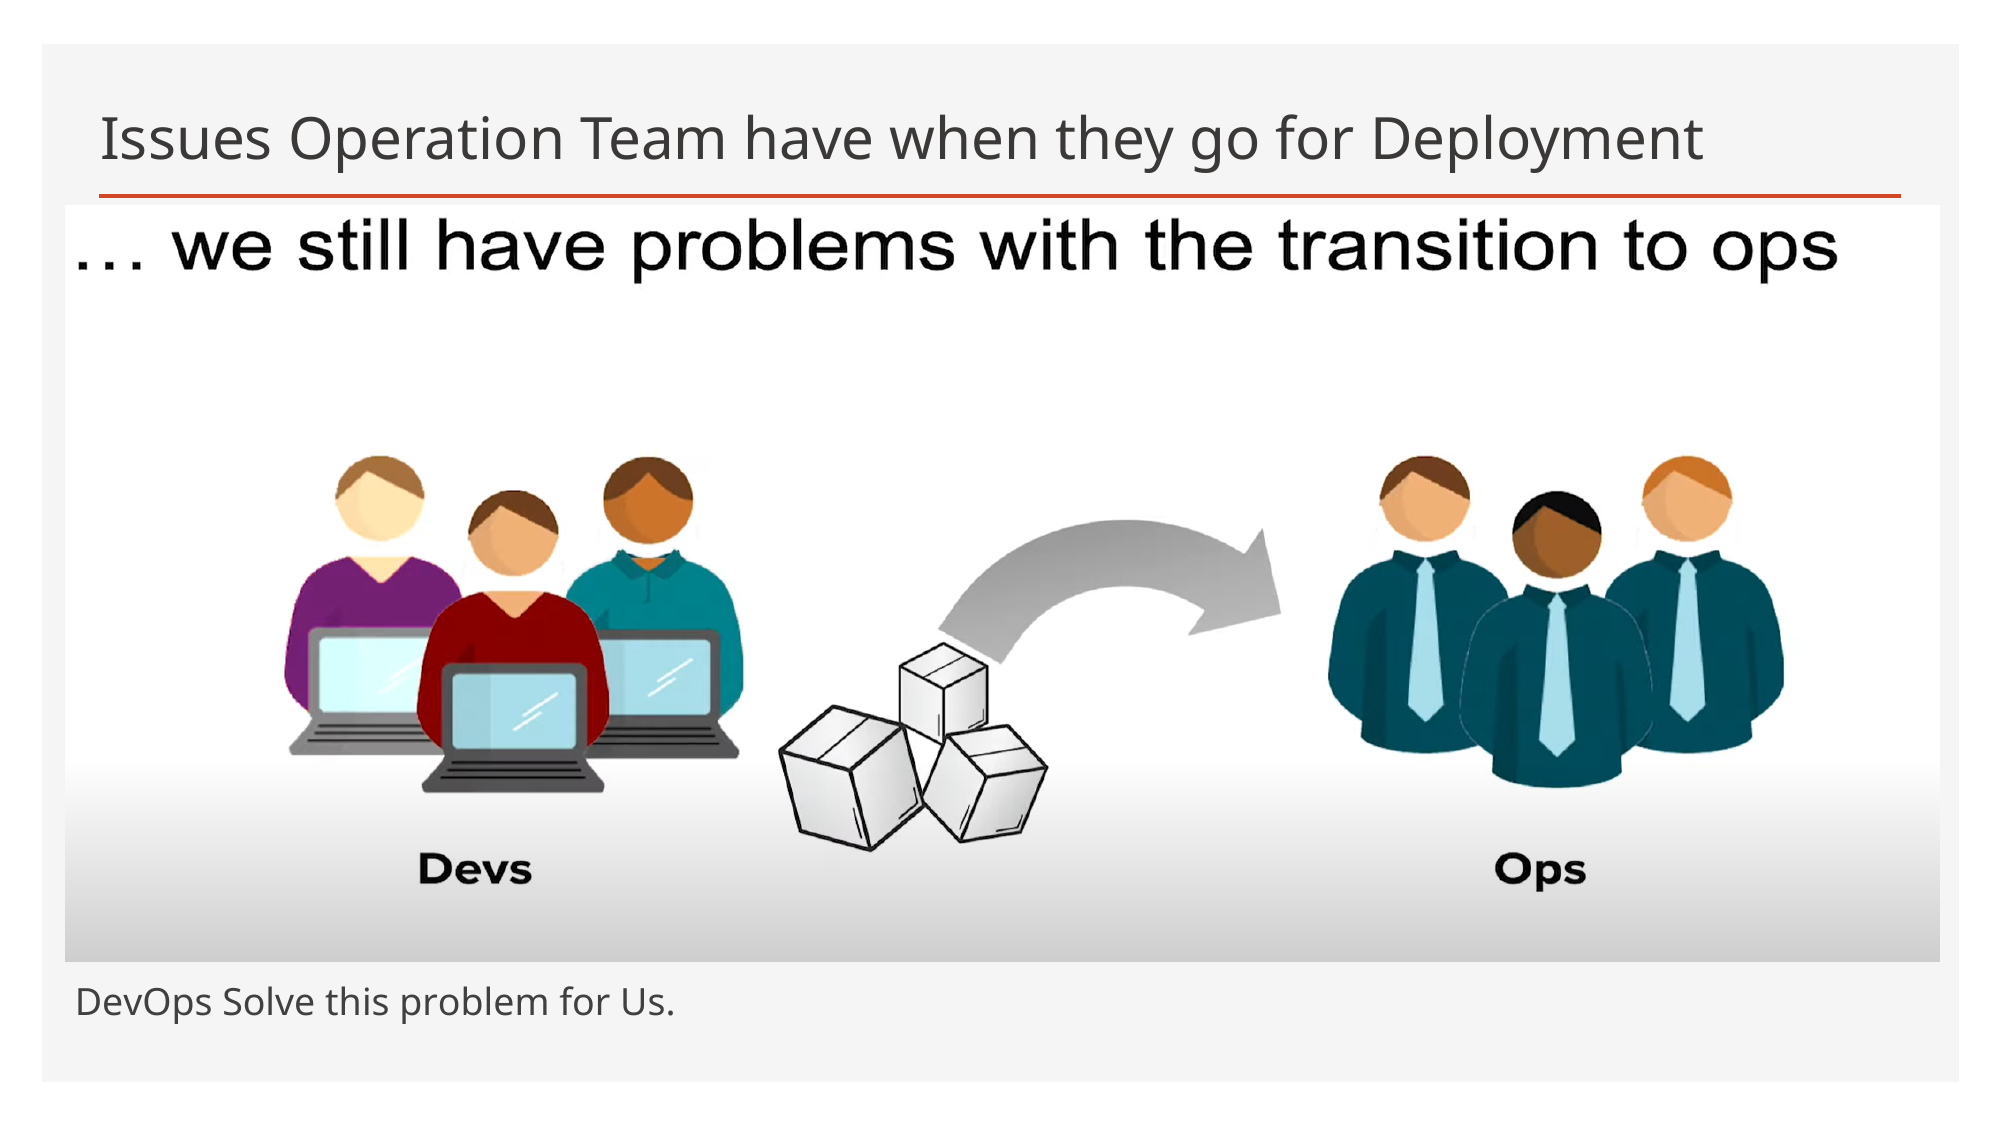

# Issues Operation Team have when they go for Deployment
DevOps Solve this problem for Us.